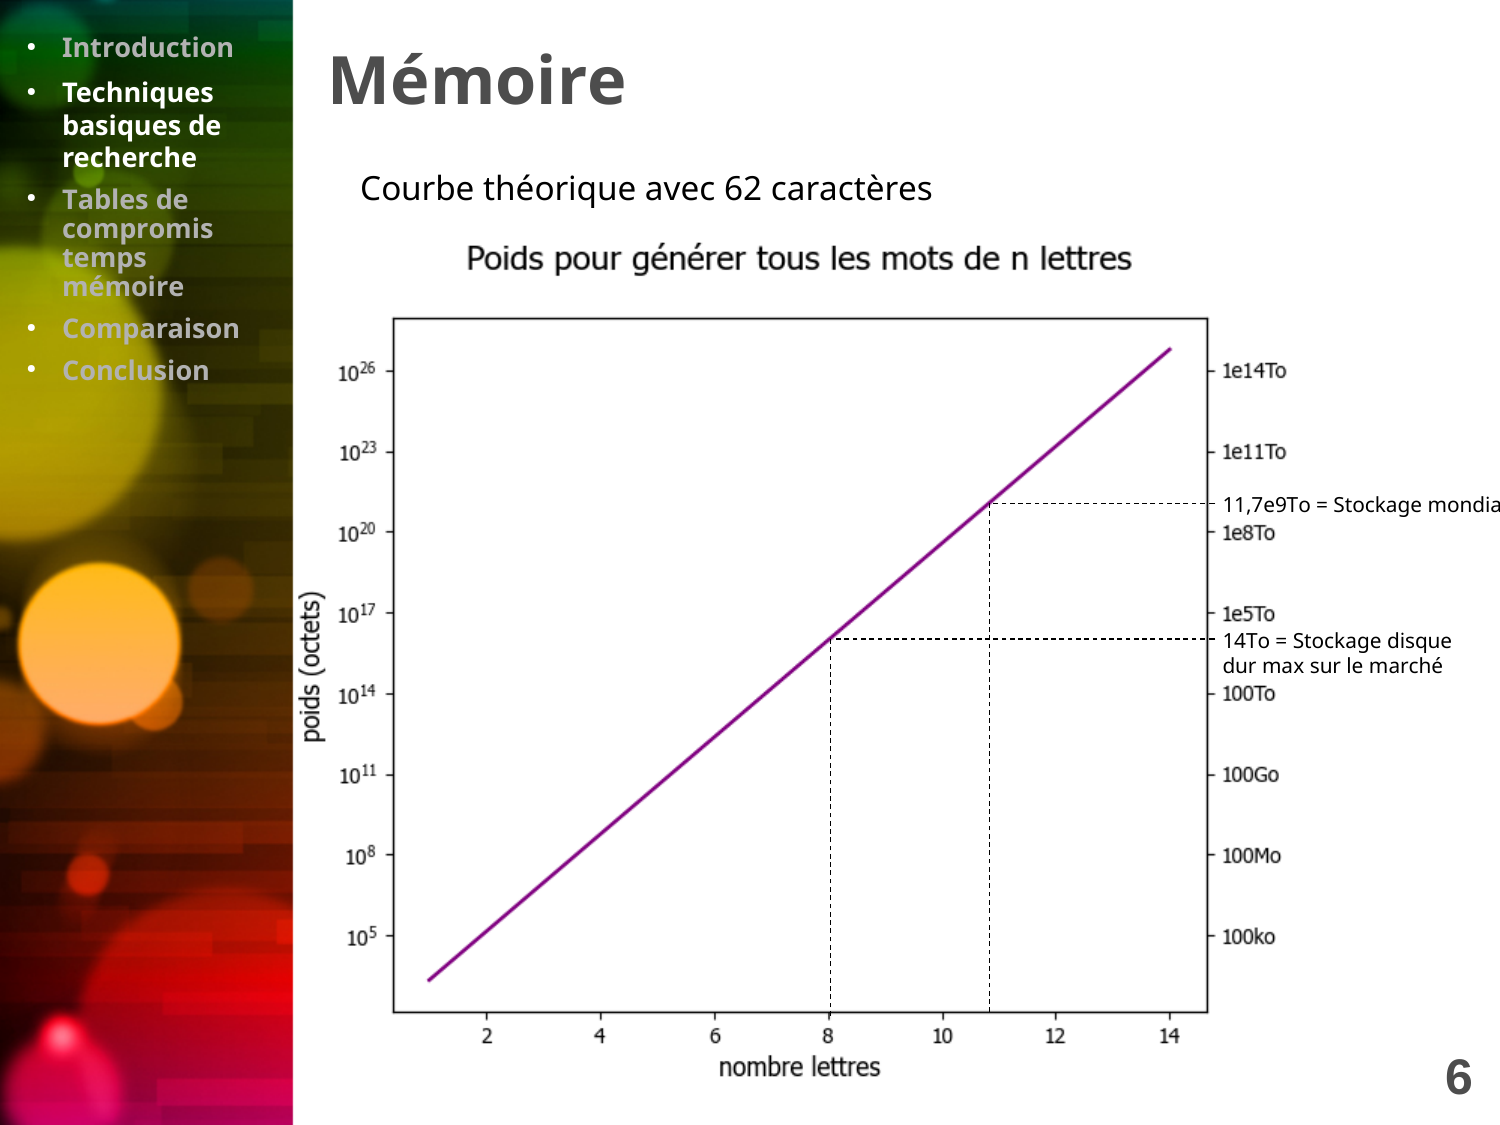

# Mémoire
Introduction
Techniques basiques de recherche
Tables de compromis temps mémoire
Comparaison
Conclusion
Courbe théorique avec 62 caractères
11,7e9To = Stockage mondial
14To = Stockage disque dur max sur le marché